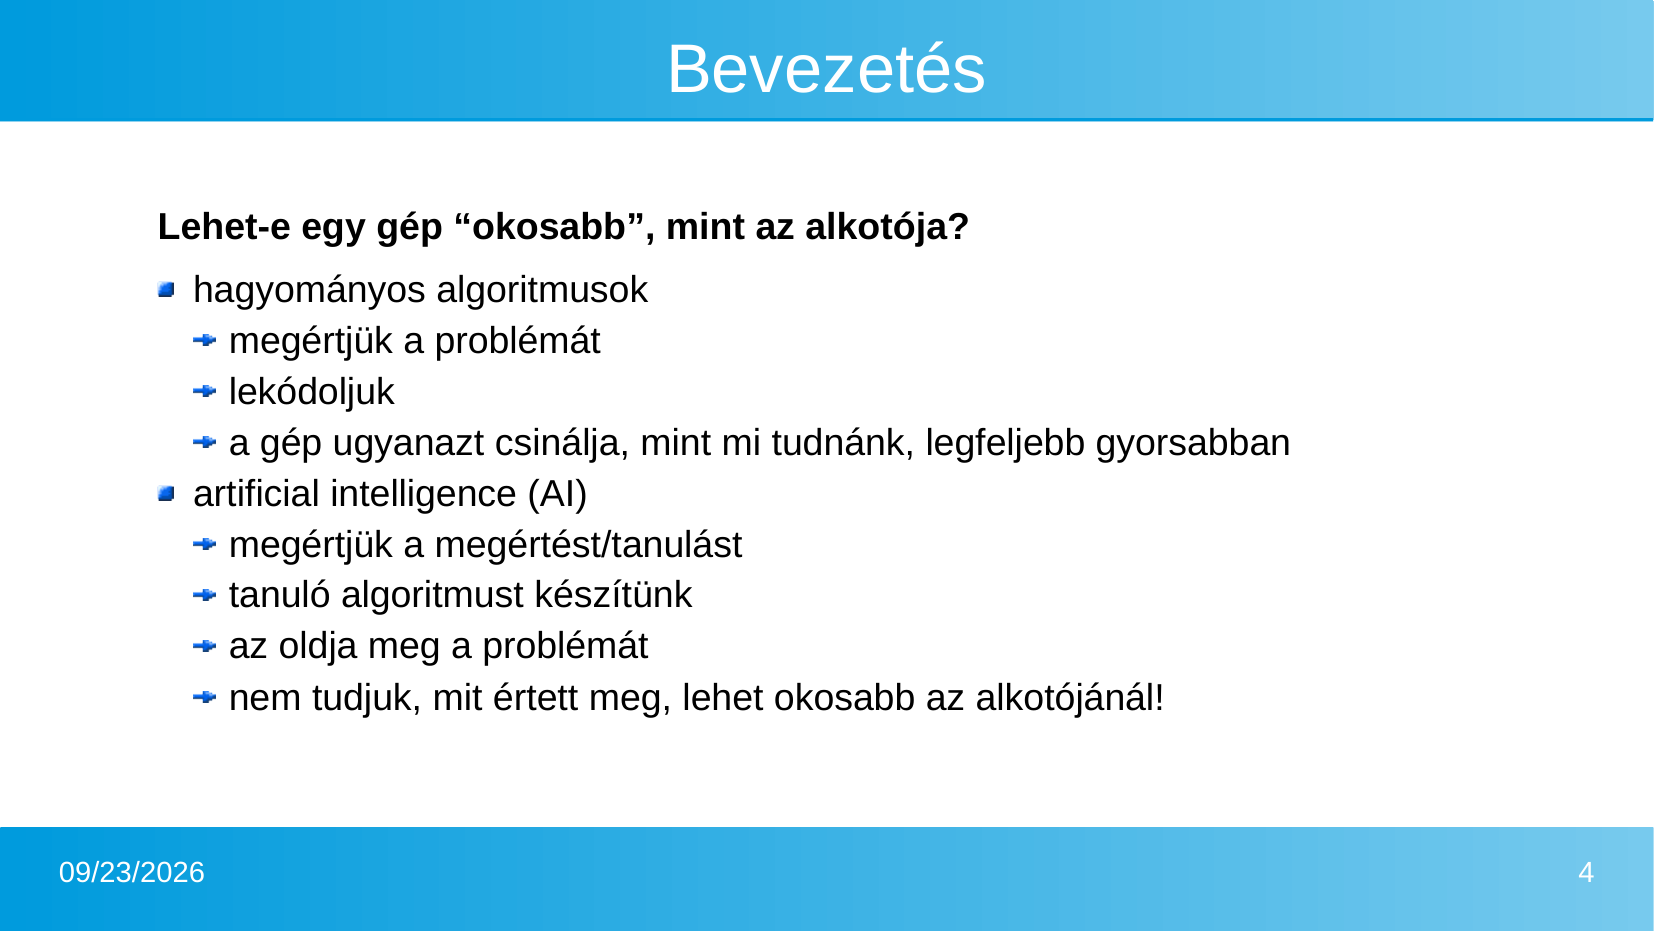

# Bevezetés
Lehet-e egy gép “okosabb”, mint az alkotója?
hagyományos algoritmusok
megértjük a problémát
lekódoljuk
a gép ugyanazt csinálja, mint mi tudnánk, legfeljebb gyorsabban
artificial intelligence (AI)
megértjük a megértést/tanulást
tanuló algoritmust készítünk
az oldja meg a problémát
nem tudjuk, mit értett meg, lehet okosabb az alkotójánál!
4